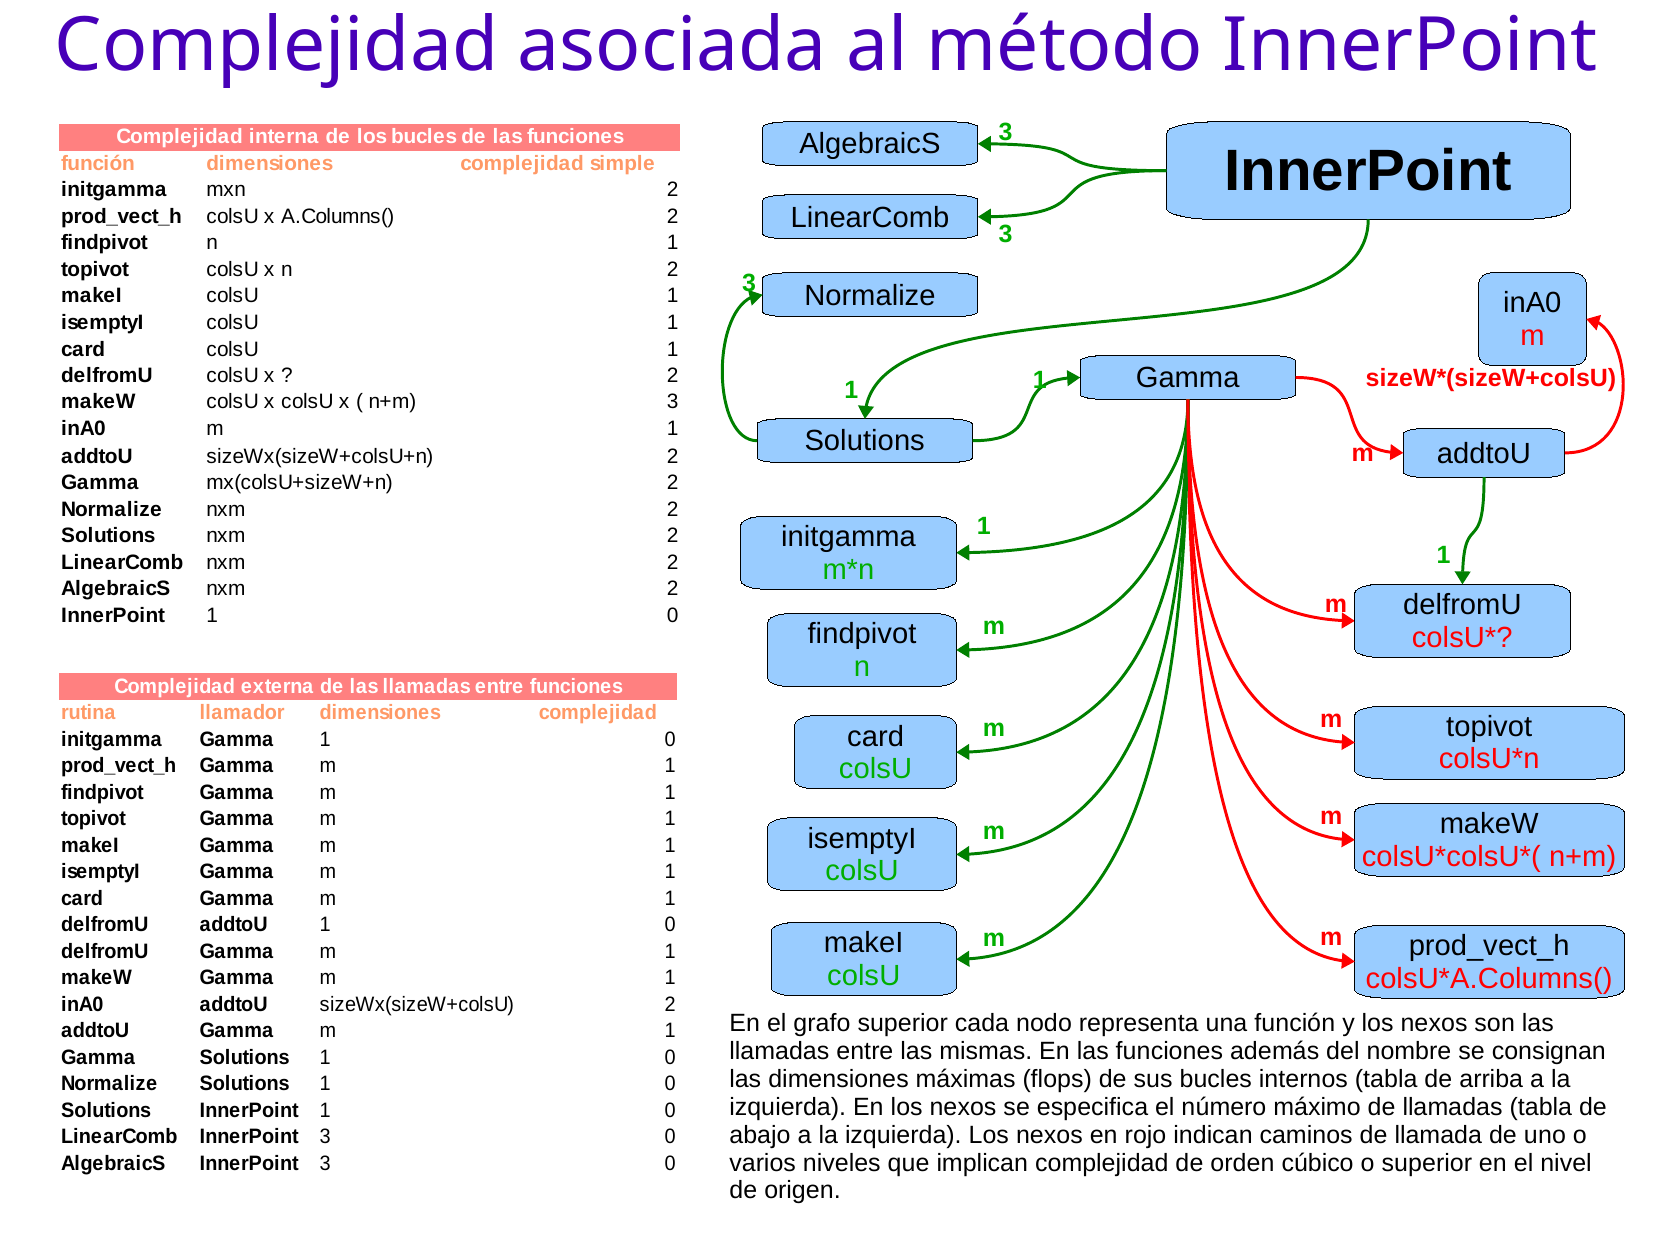

Complejidad asociada al método InnerPoint
3
AlgebraicS
InnerPoint
LinearComb
3
3
Normalize
inA0
m
sizeW*(sizeW+colsU)
Gamma
1
1
Solutions
addtoU
m
1
initgamma
m*n
1
m
delfromU
colsU*?
m
findpivot
n
m
topivot
colsU*n
m
card
colsU
m
makeW
colsU*colsU*( n+m)
m
isemptyI
colsU
m
makeI
colsU
m
prod_vect_h
colsU*A.Columns()
En el grafo superior cada nodo representa una función y los nexos son las llamadas entre las mismas. En las funciones además del nombre se consignan las dimensiones máximas (flops) de sus bucles internos (tabla de arriba a la izquierda). En los nexos se especifica el número máximo de llamadas (tabla de abajo a la izquierda). Los nexos en rojo indican caminos de llamada de uno o varios niveles que implican complejidad de orden cúbico o superior en el nivel de origen.